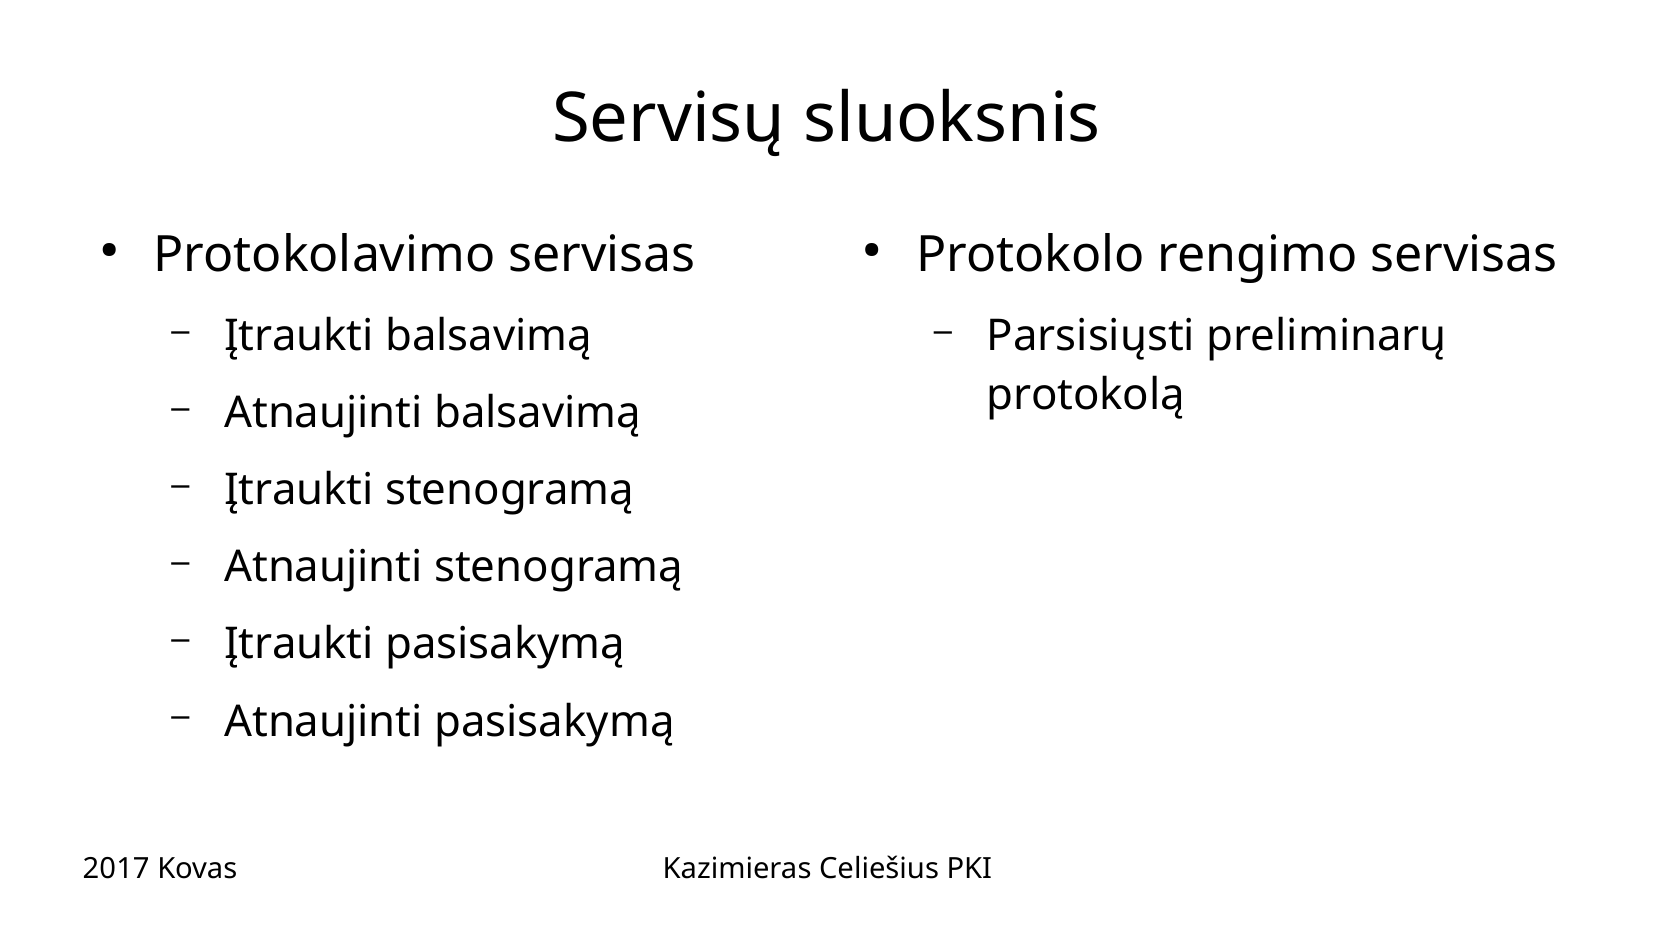

# Servisų sluoksnis
Protokolavimo servisas
Įtraukti balsavimą
Atnaujinti balsavimą
Įtraukti stenogramą
Atnaujinti stenogramą
Įtraukti pasisakymą
Atnaujinti pasisakymą
Protokolo rengimo servisas
Parsisiųsti preliminarų protokolą
2017 Kovas
Kazimieras Celiešius PKI